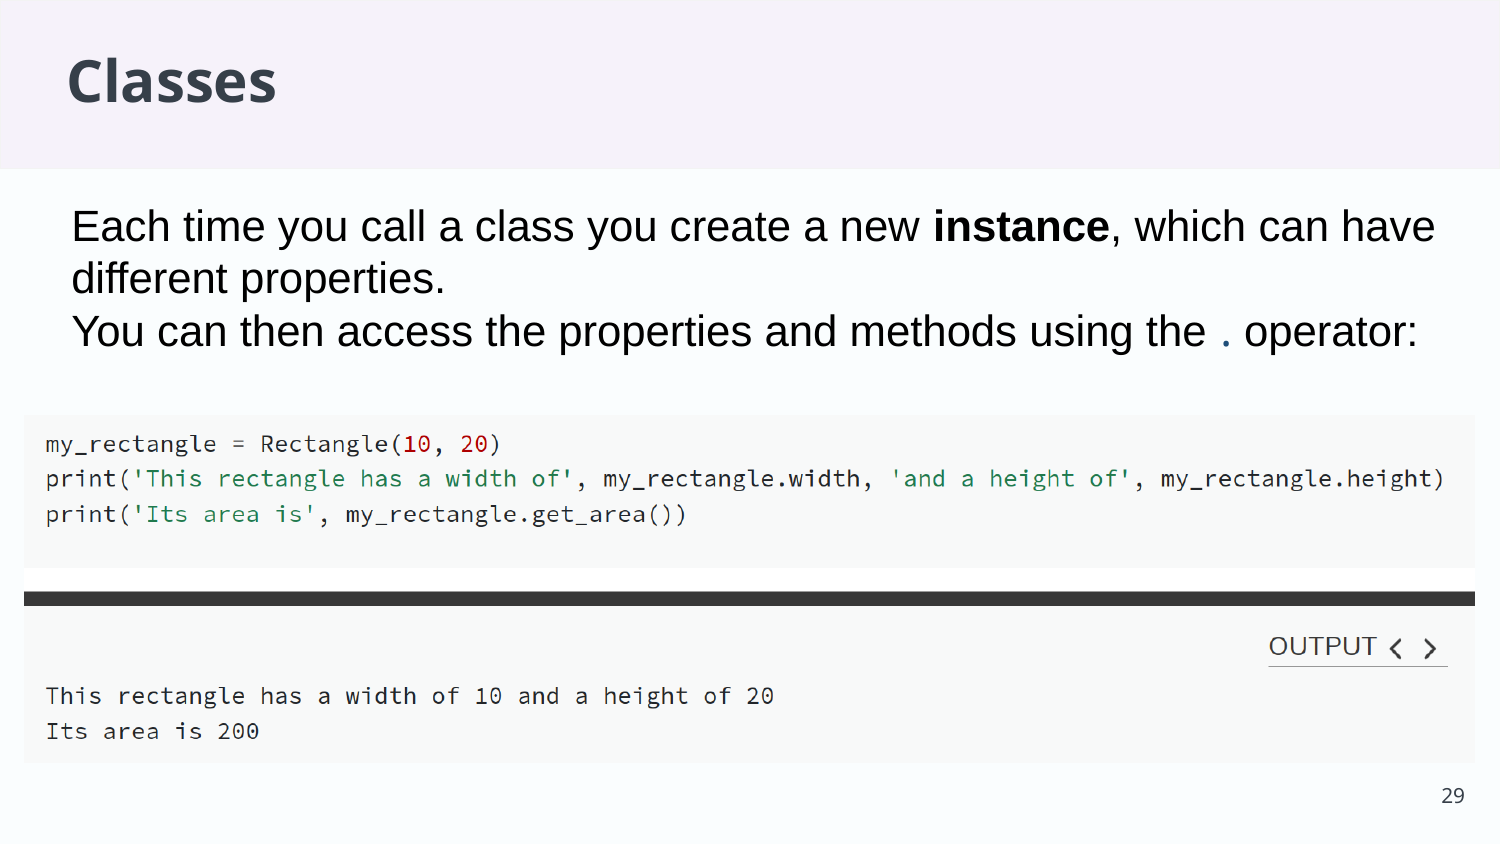

# Classes
Each time you call a class you create a new instance, which can have different properties.
You can then access the properties and methods using the . operator: